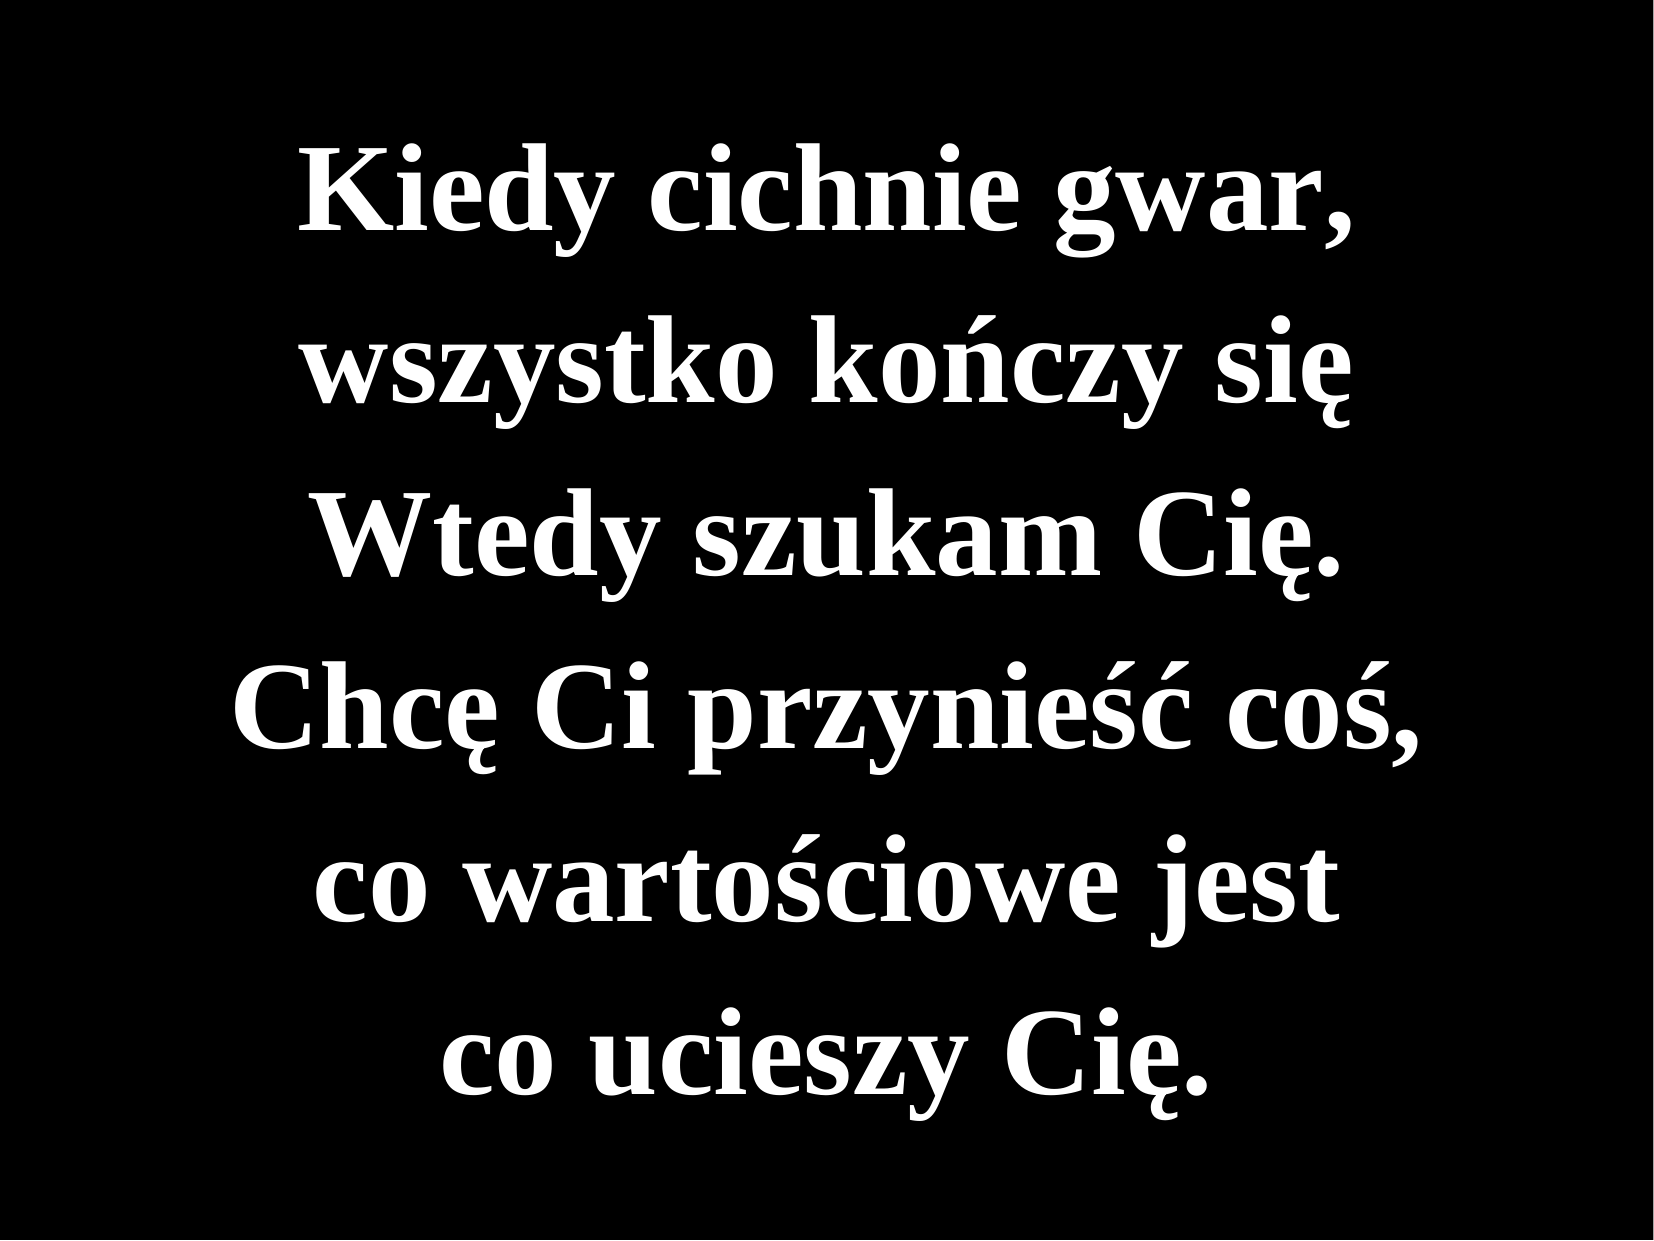

# Kiedy cichnie gwar, ppp wszystko kończy się ppp Wtedy szukam Cię. ppp Chcę Ci przynieść coś, ppp co wartościowe jest ppp co ucieszy Cię.